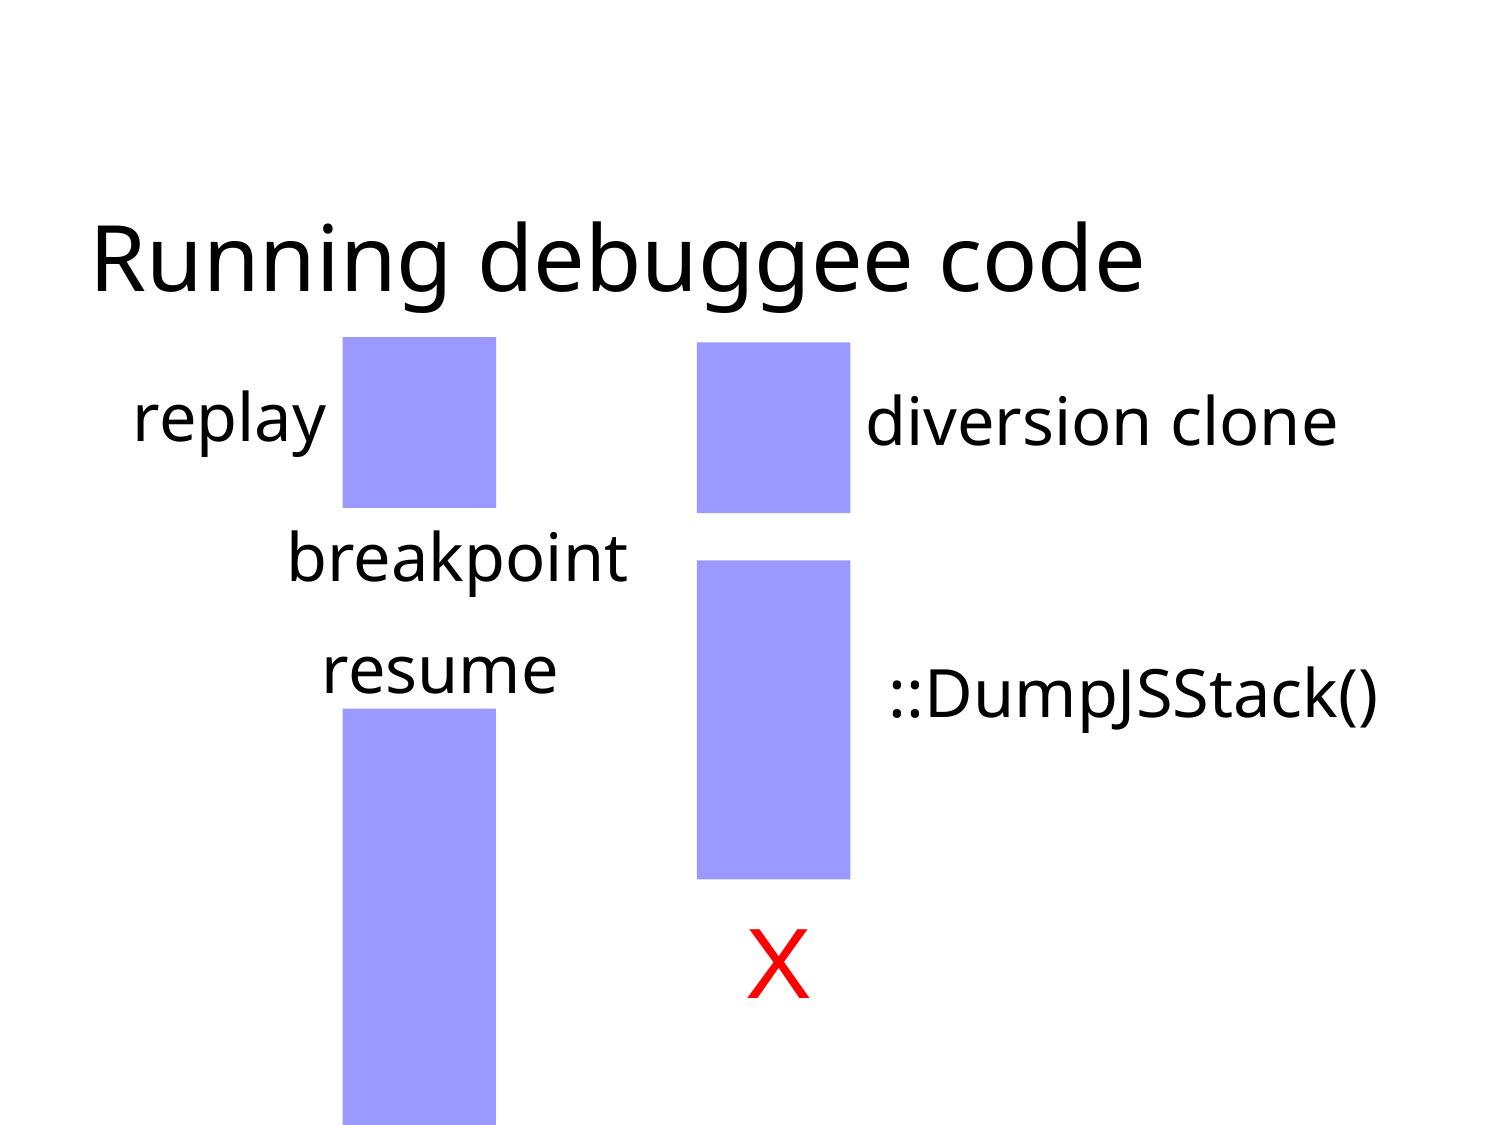

Running debuggee code
replay
diversion clone
breakpoint
resume
::DumpJSStack()
X